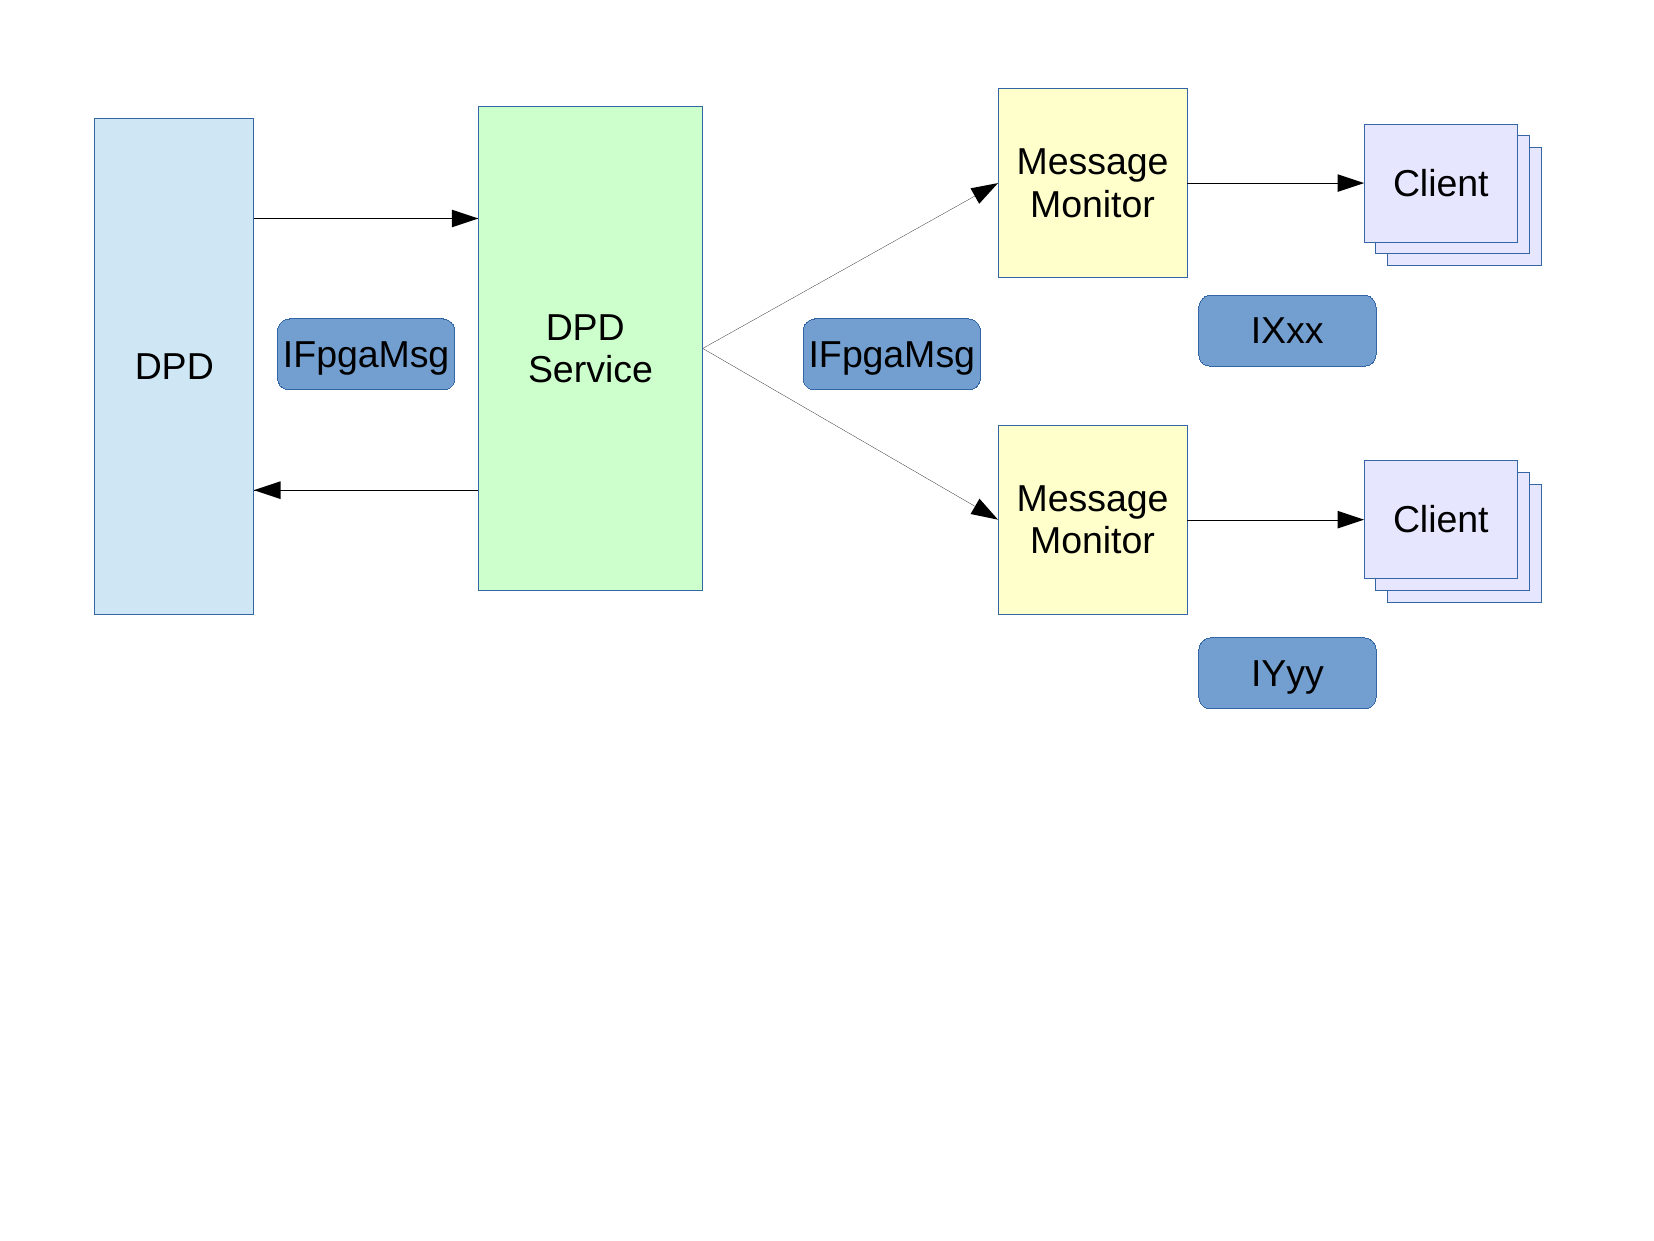

Message
Monitor
DPD
Service
DPD
Client
IXxx
IFpgaMsg
IFpgaMsg
Message
Monitor
Client
IYyy